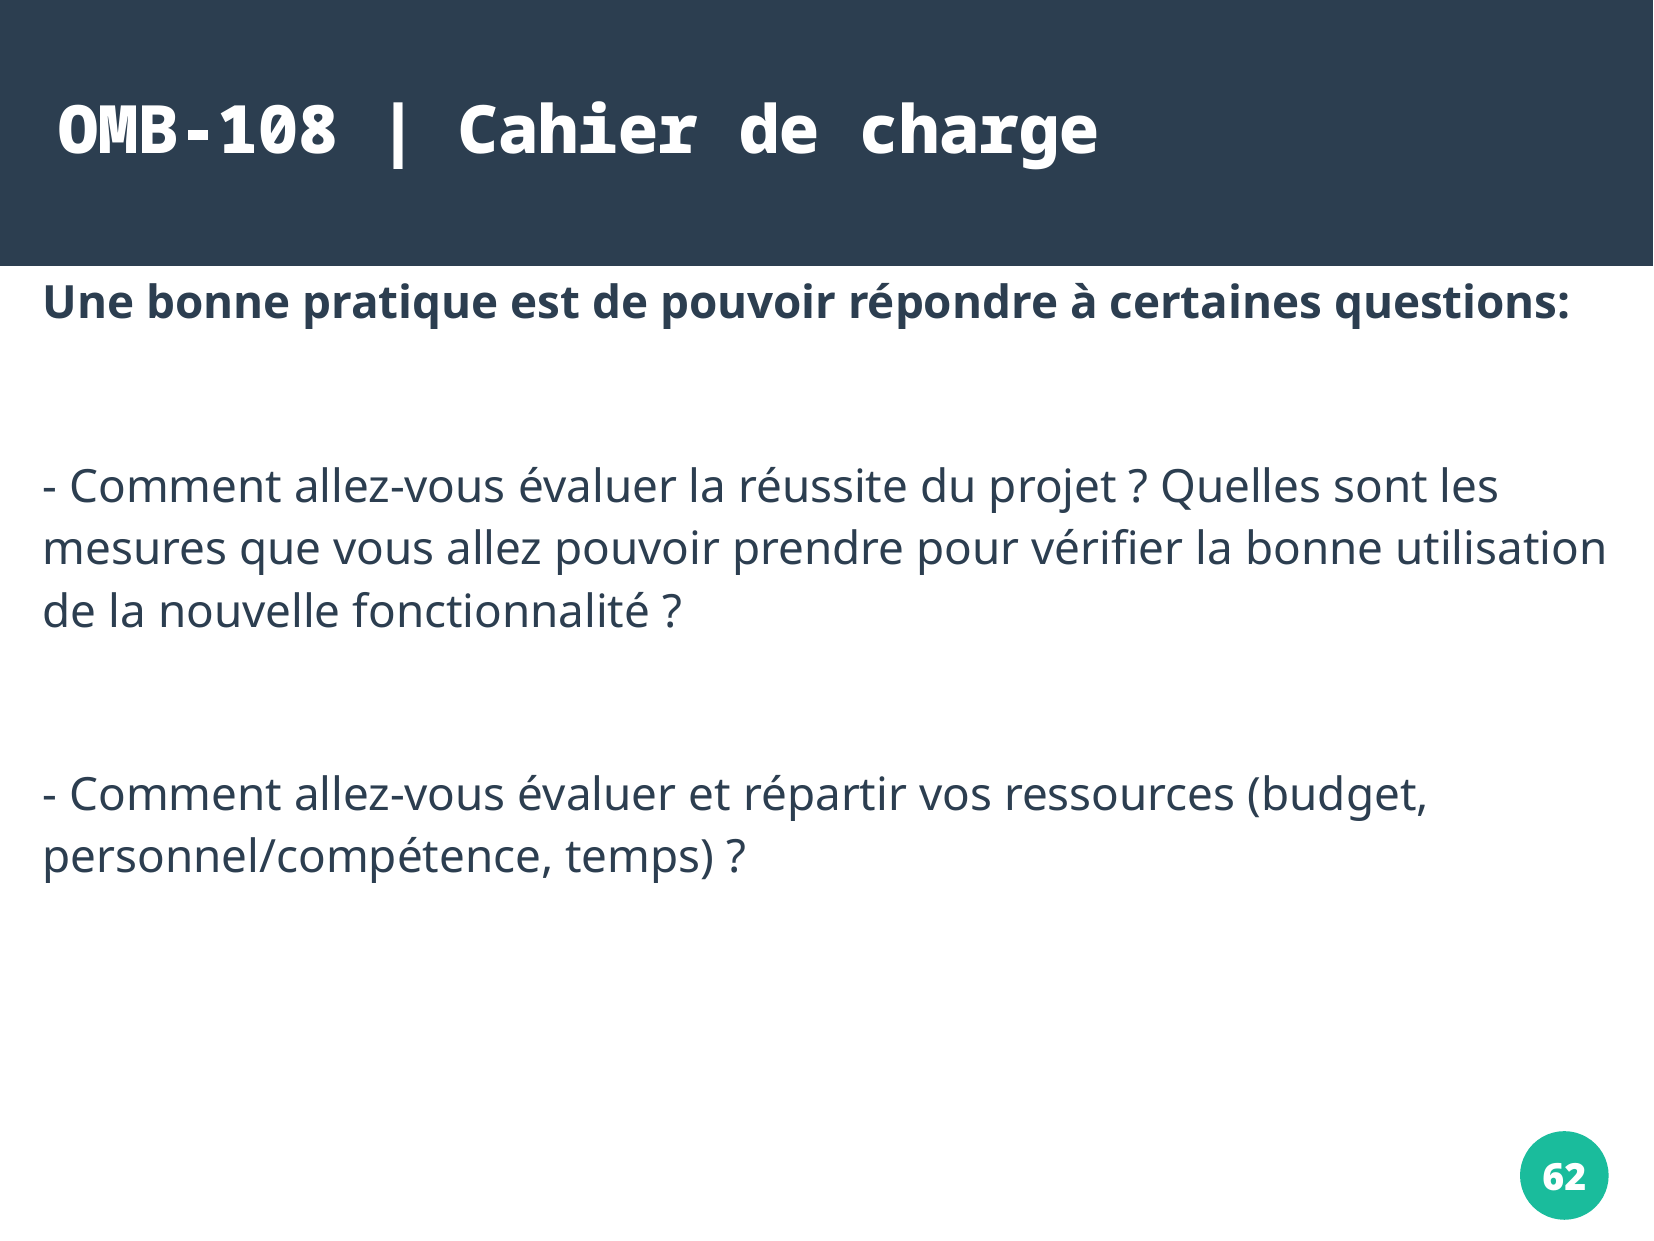

# OMB-108 | Cahier de charge
Une bonne pratique est de pouvoir répondre à certaines questions:
- Comment allez-vous évaluer la réussite du projet ? Quelles sont les mesures que vous allez pouvoir prendre pour vérifier la bonne utilisation de la nouvelle fonctionnalité ?
- Comment allez-vous évaluer et répartir vos ressources (budget, personnel/compétence, temps) ?
62